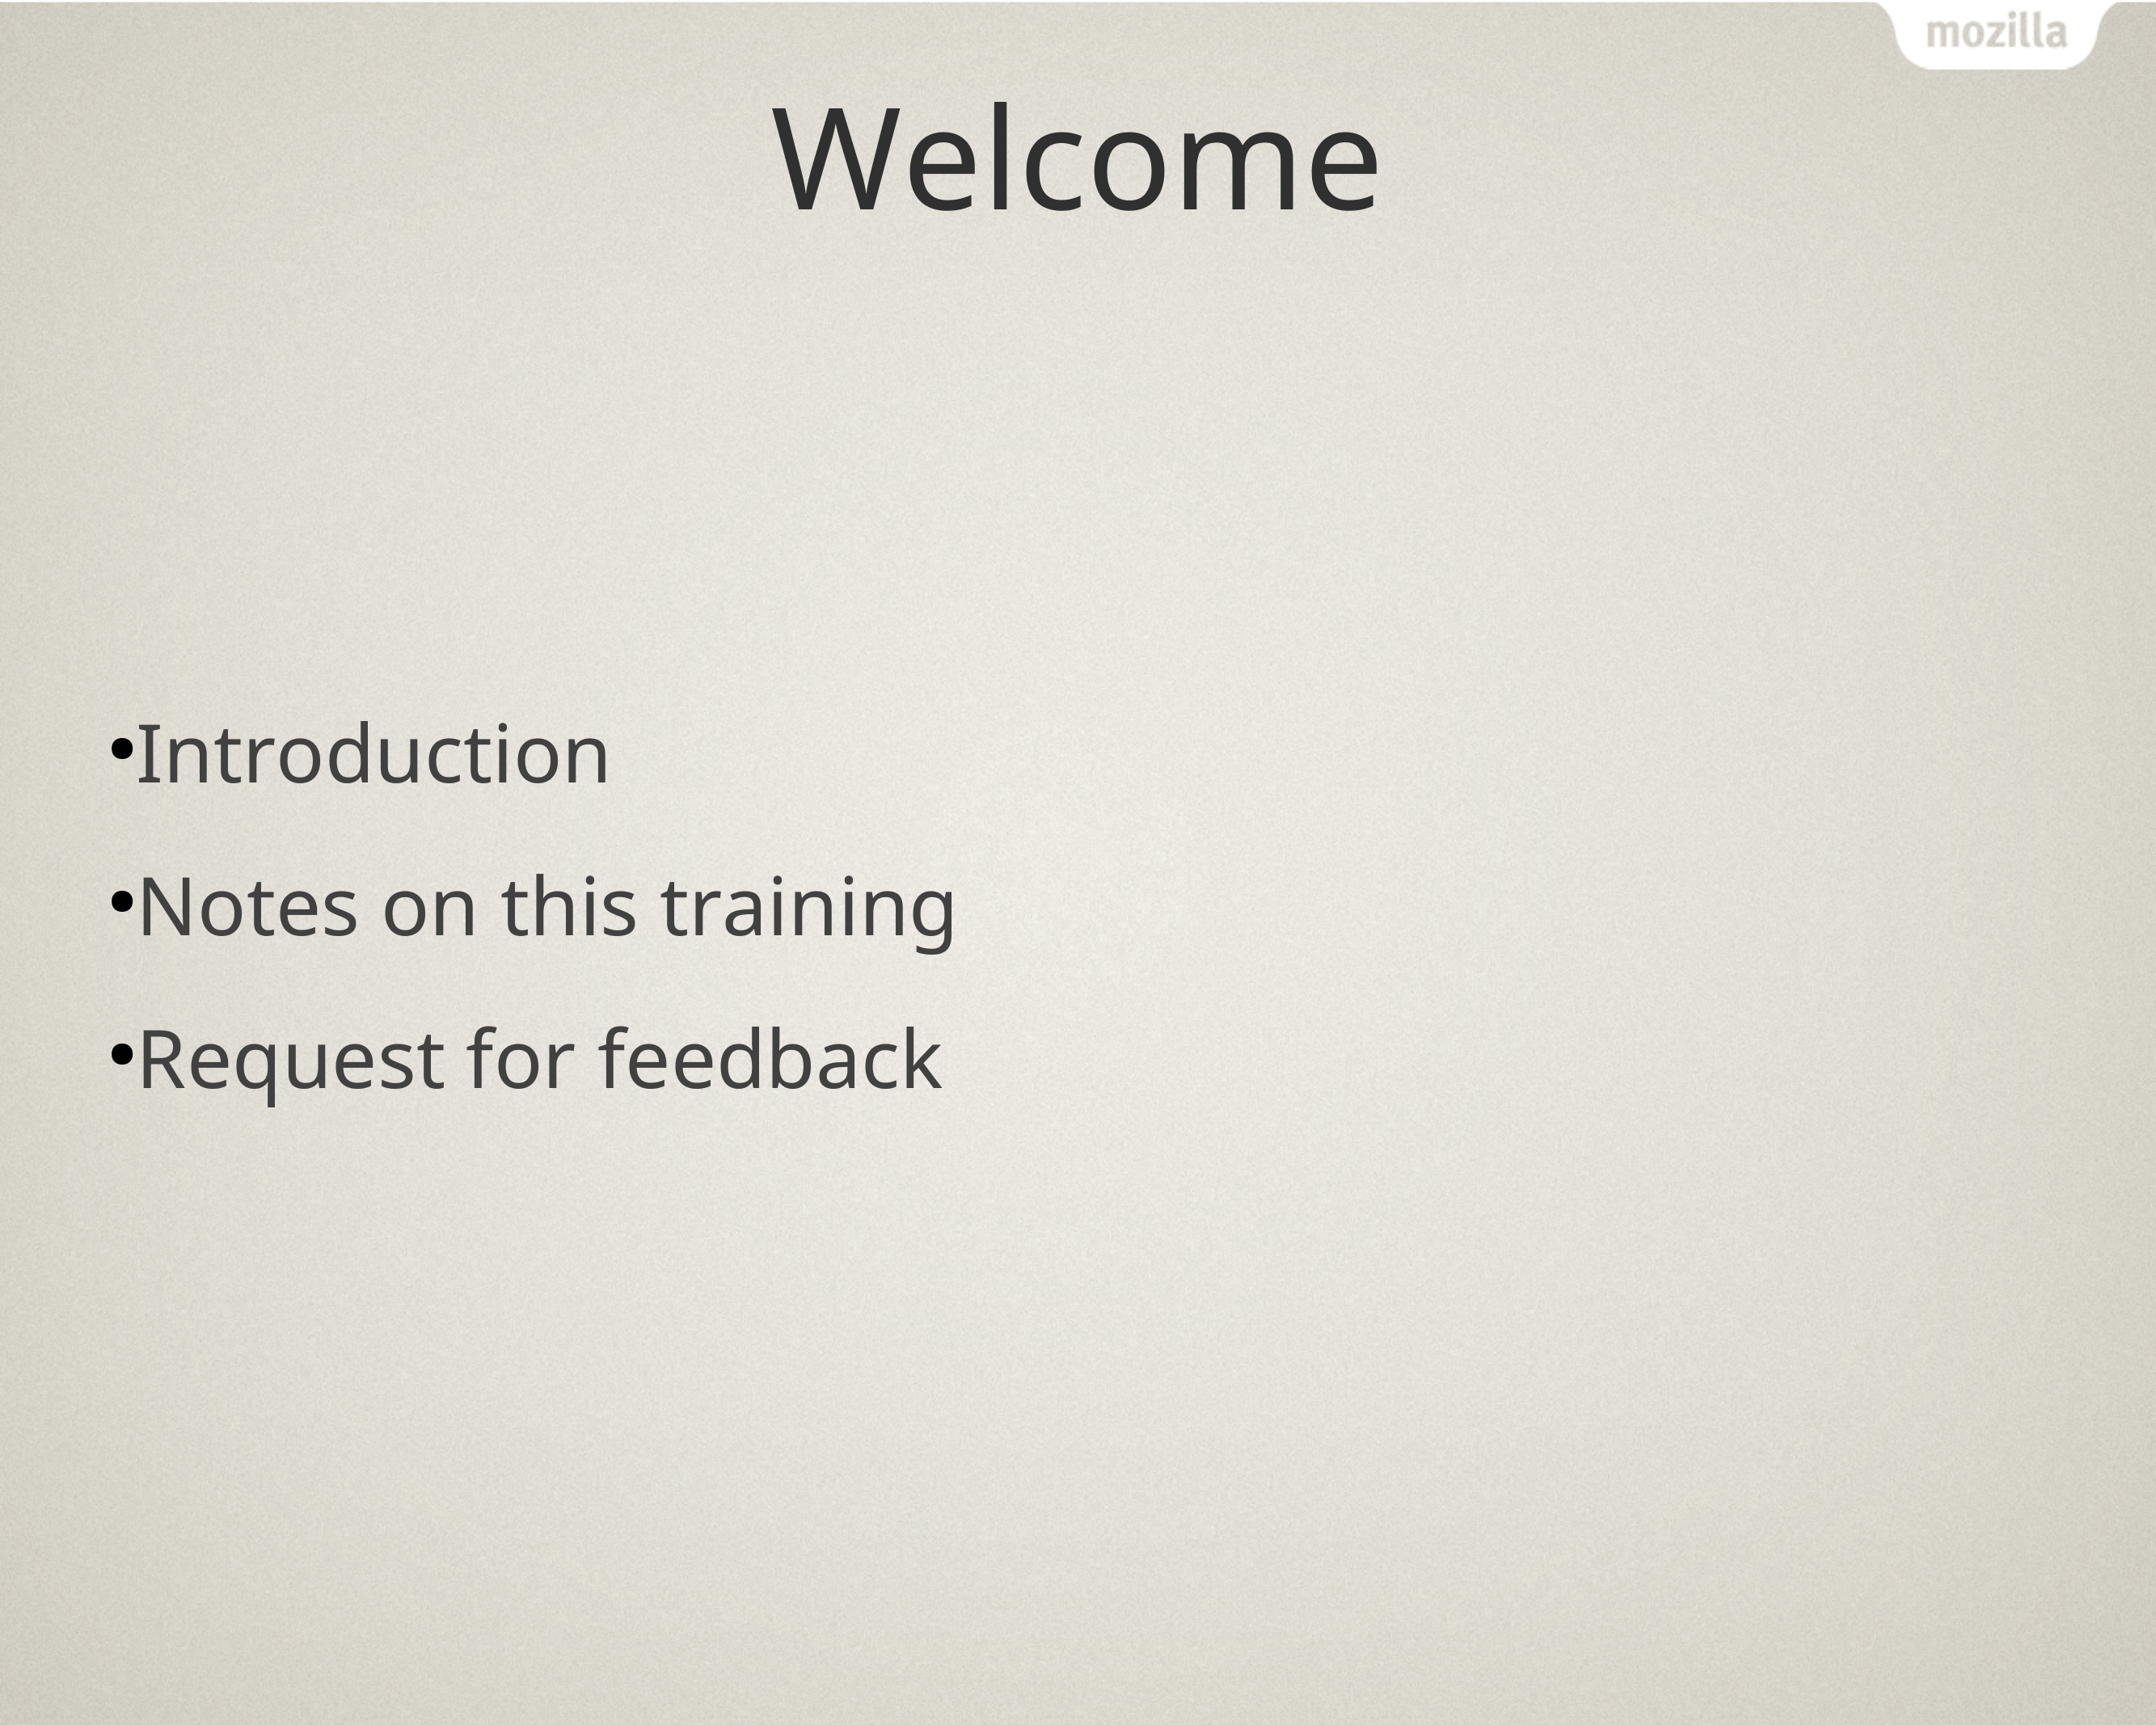

# Welcome
Introduction
Notes on this training
Request for feedback